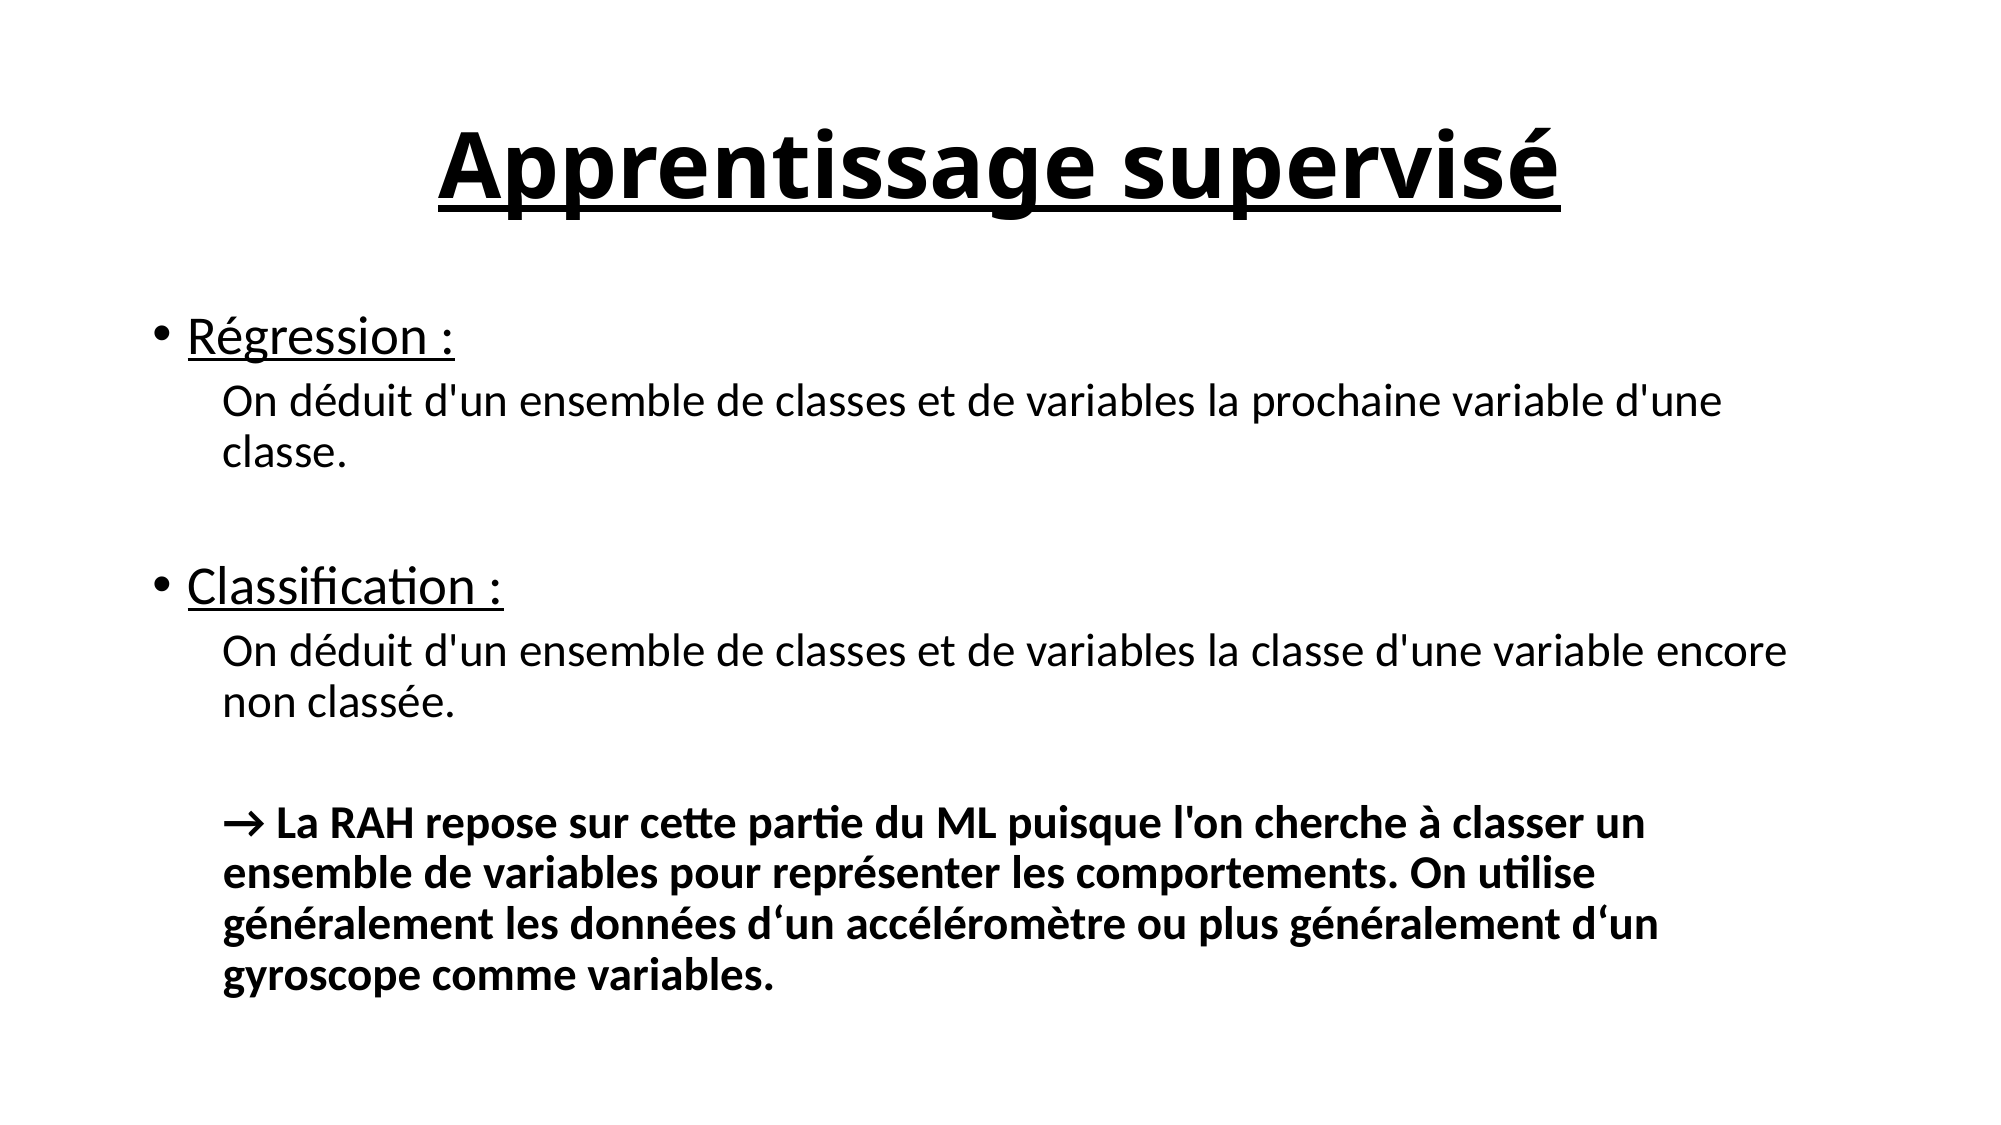

# Apprentissage supervisé
Régression :
On déduit d'un ensemble de classes et de variables la prochaine variable d'une classe.
Classification :
On déduit d'un ensemble de classes et de variables la classe d'une variable encore non classée.
→ La RAH repose sur cette partie du ML puisque l'on cherche à classer un ensemble de variables pour représenter les comportements. On utilise généralement les données d‘un accéléromètre ou plus généralement d‘un gyroscope comme variables.